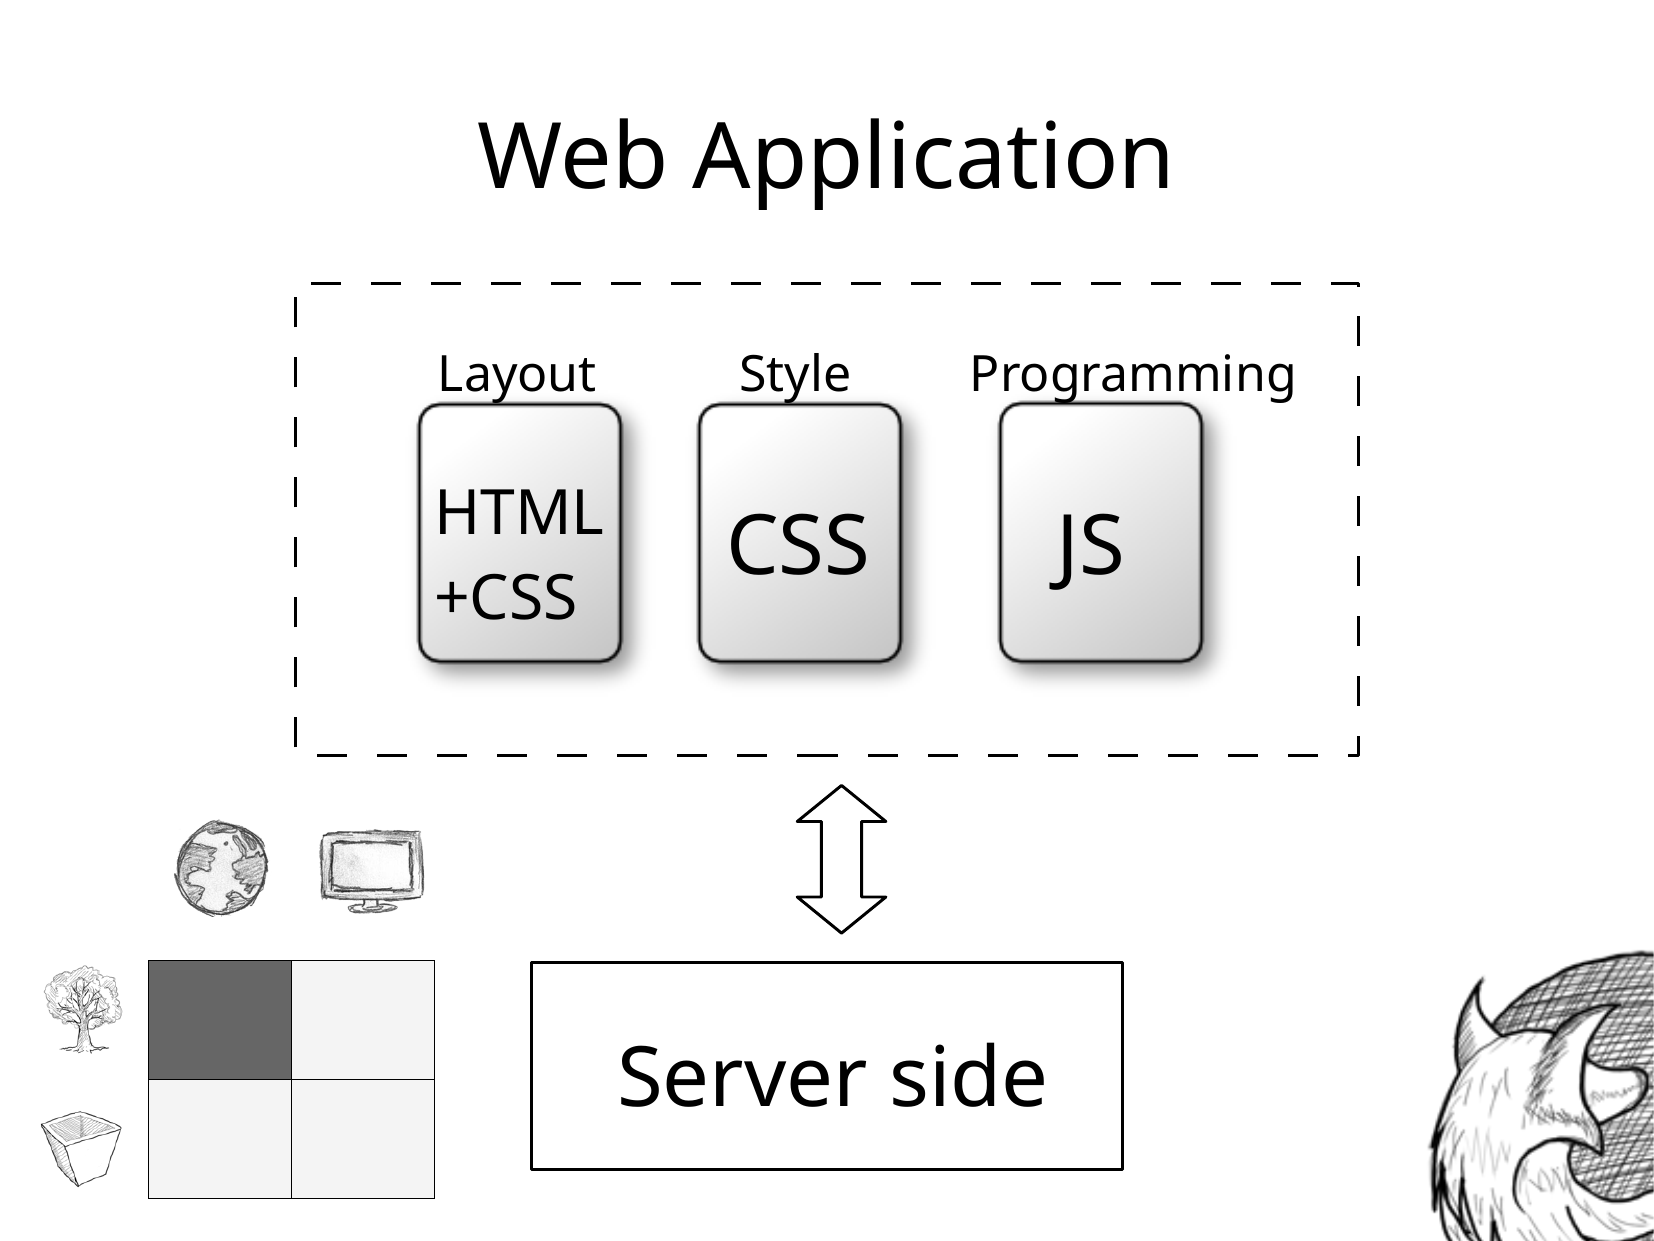

# Web Application
Layout
Style
Programming
HTML
+CSS
JS
CSS
Server side